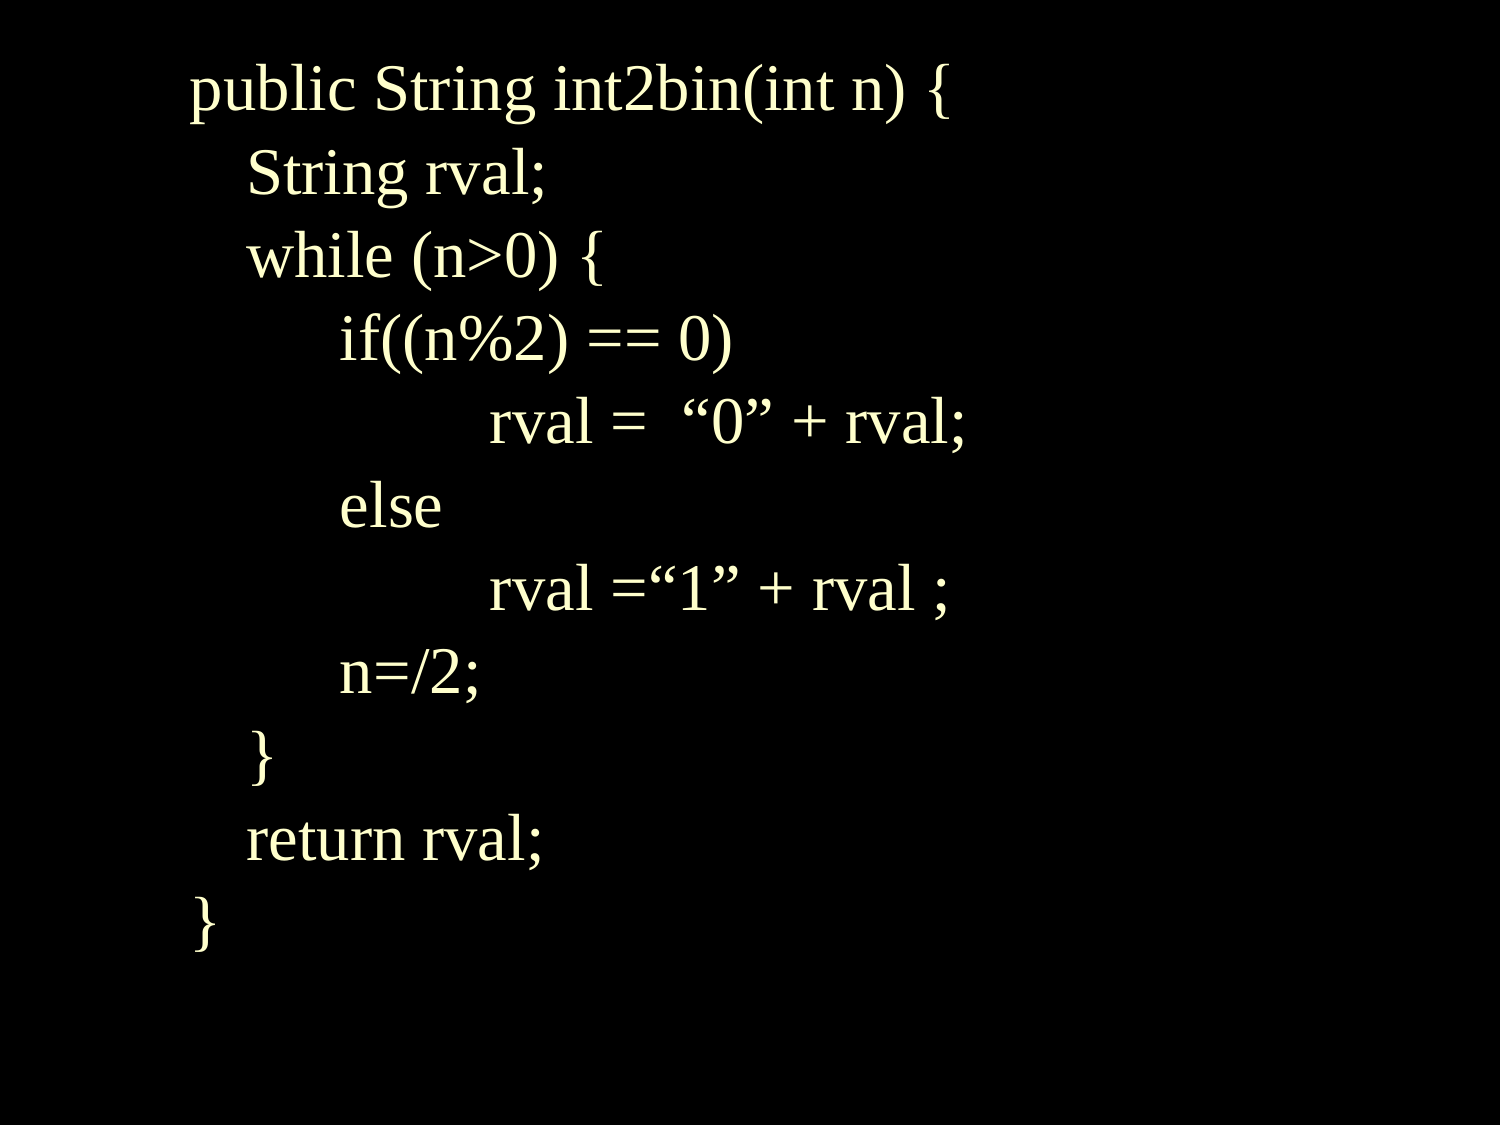

# public String int2bin(int n) {
	String rval;
	while (n>0) {
		if((n%2) == 0)
			rval = “0” + rval;
		else
			rval =“1” + rval ;
		n=/2;
	}
	return rval;
}